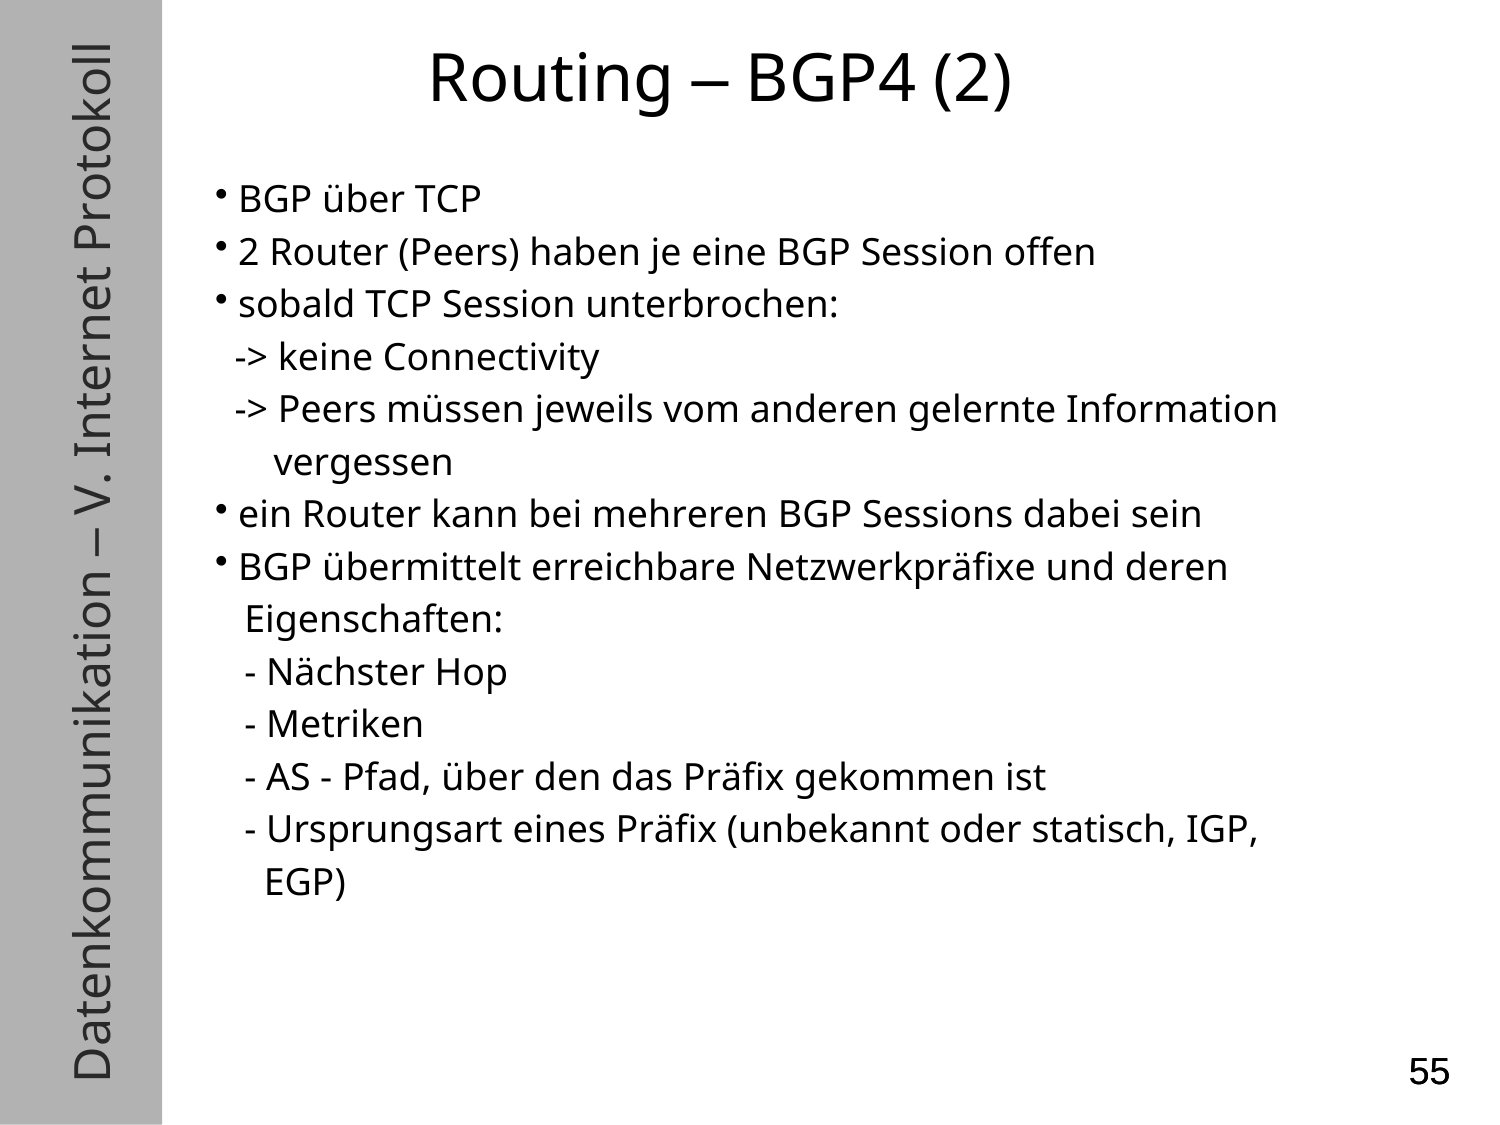

Routing – BGP4 (2)
 BGP über TCP
 2 Router (Peers) haben je eine BGP Session offen
 sobald TCP Session unterbrochen:
 -> keine Connectivity
 -> Peers müssen jeweils vom anderen gelernte Information
 vergessen
 ein Router kann bei mehreren BGP Sessions dabei sein
 BGP übermittelt erreichbare Netzwerkpräfixe und deren
 Eigenschaften:
 - Nächster Hop
 - Metriken
 - AS - Pfad, über den das Präfix gekommen ist
 - Ursprungsart eines Präfix (unbekannt oder statisch, IGP,
 EGP)
Datenkommunikation – V. Internet Protokoll